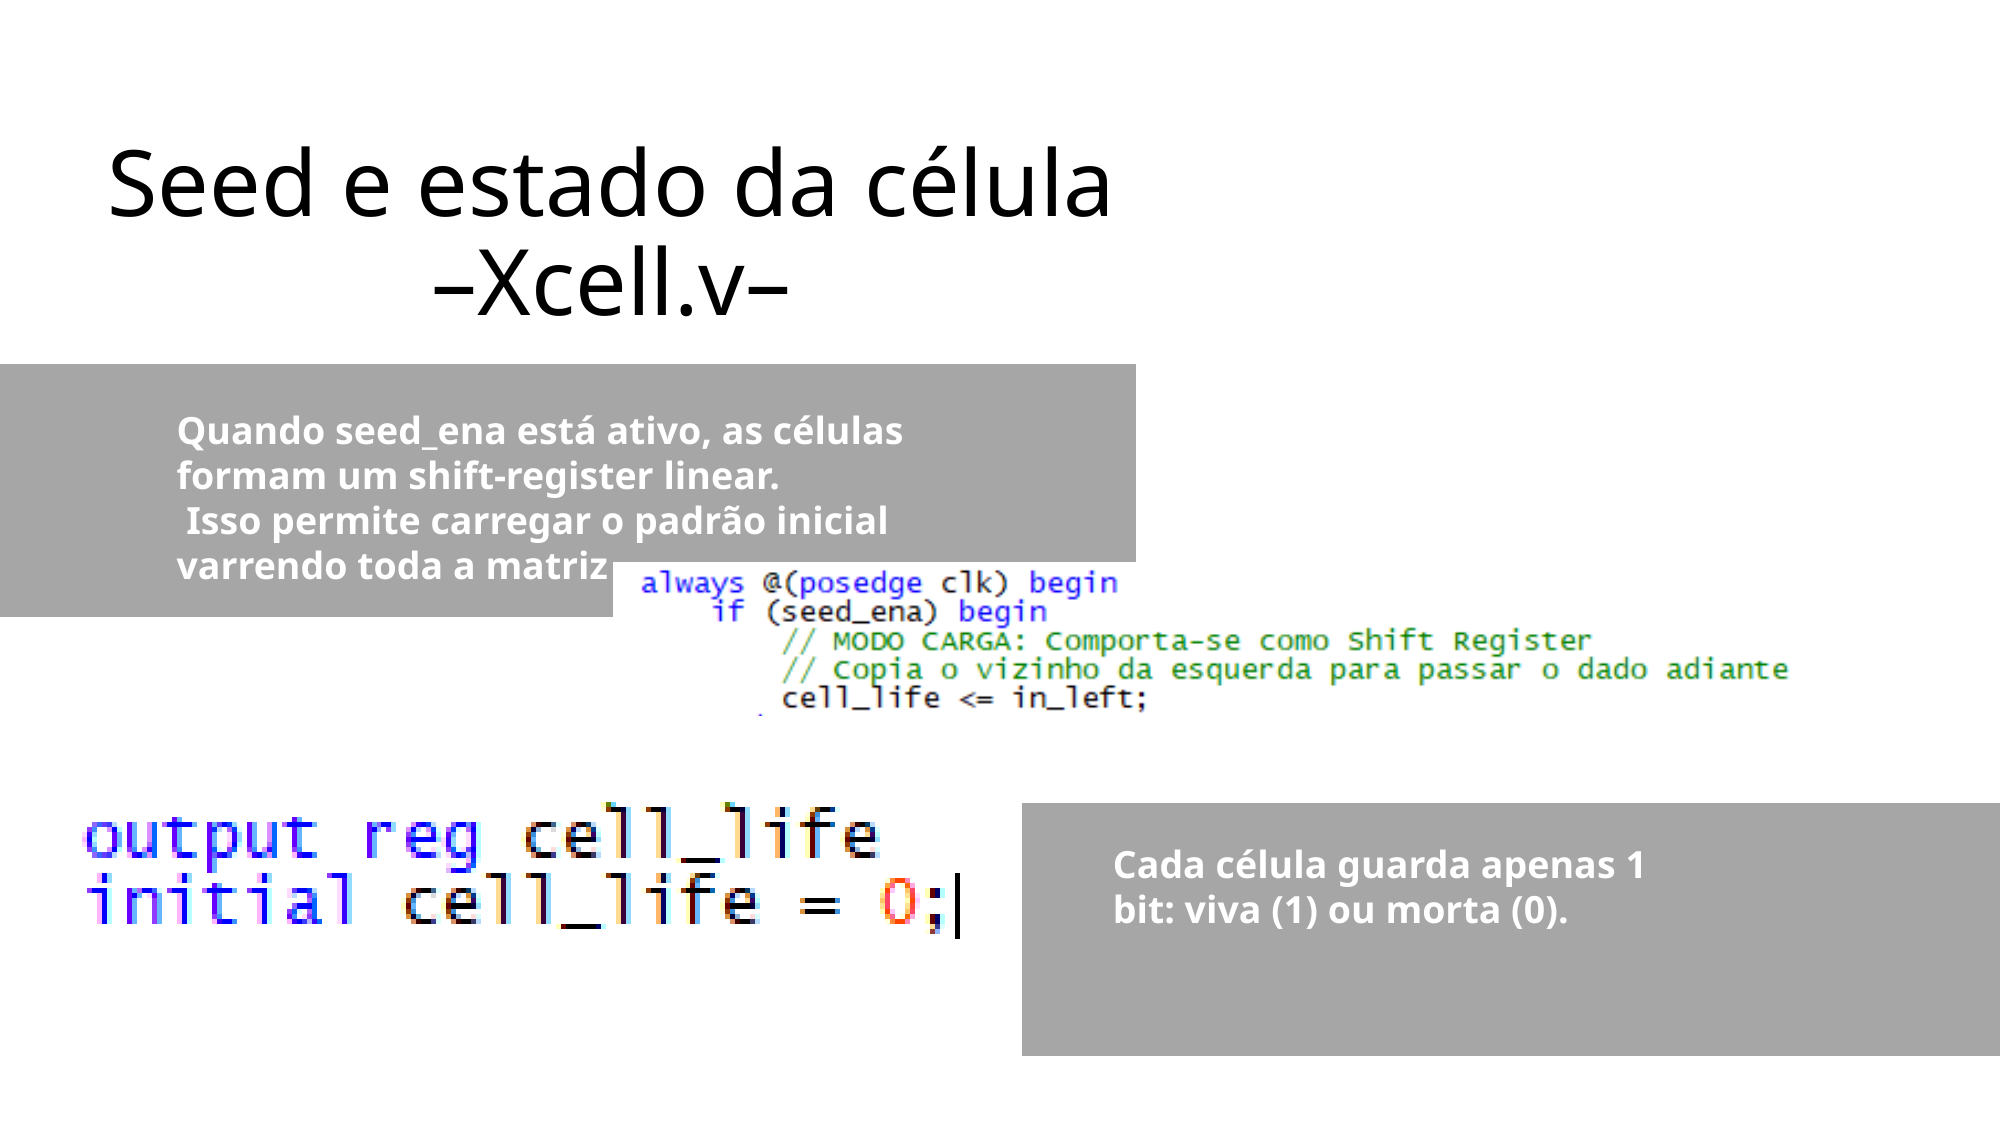

# Seed e estado da célula –Xcell.v–
Quando seed_ena está ativo, as células formam um shift-register linear.
 Isso permite carregar o padrão inicial varrendo toda a matriz
Cada célula guarda apenas 1 bit: viva (1) ou morta (0).